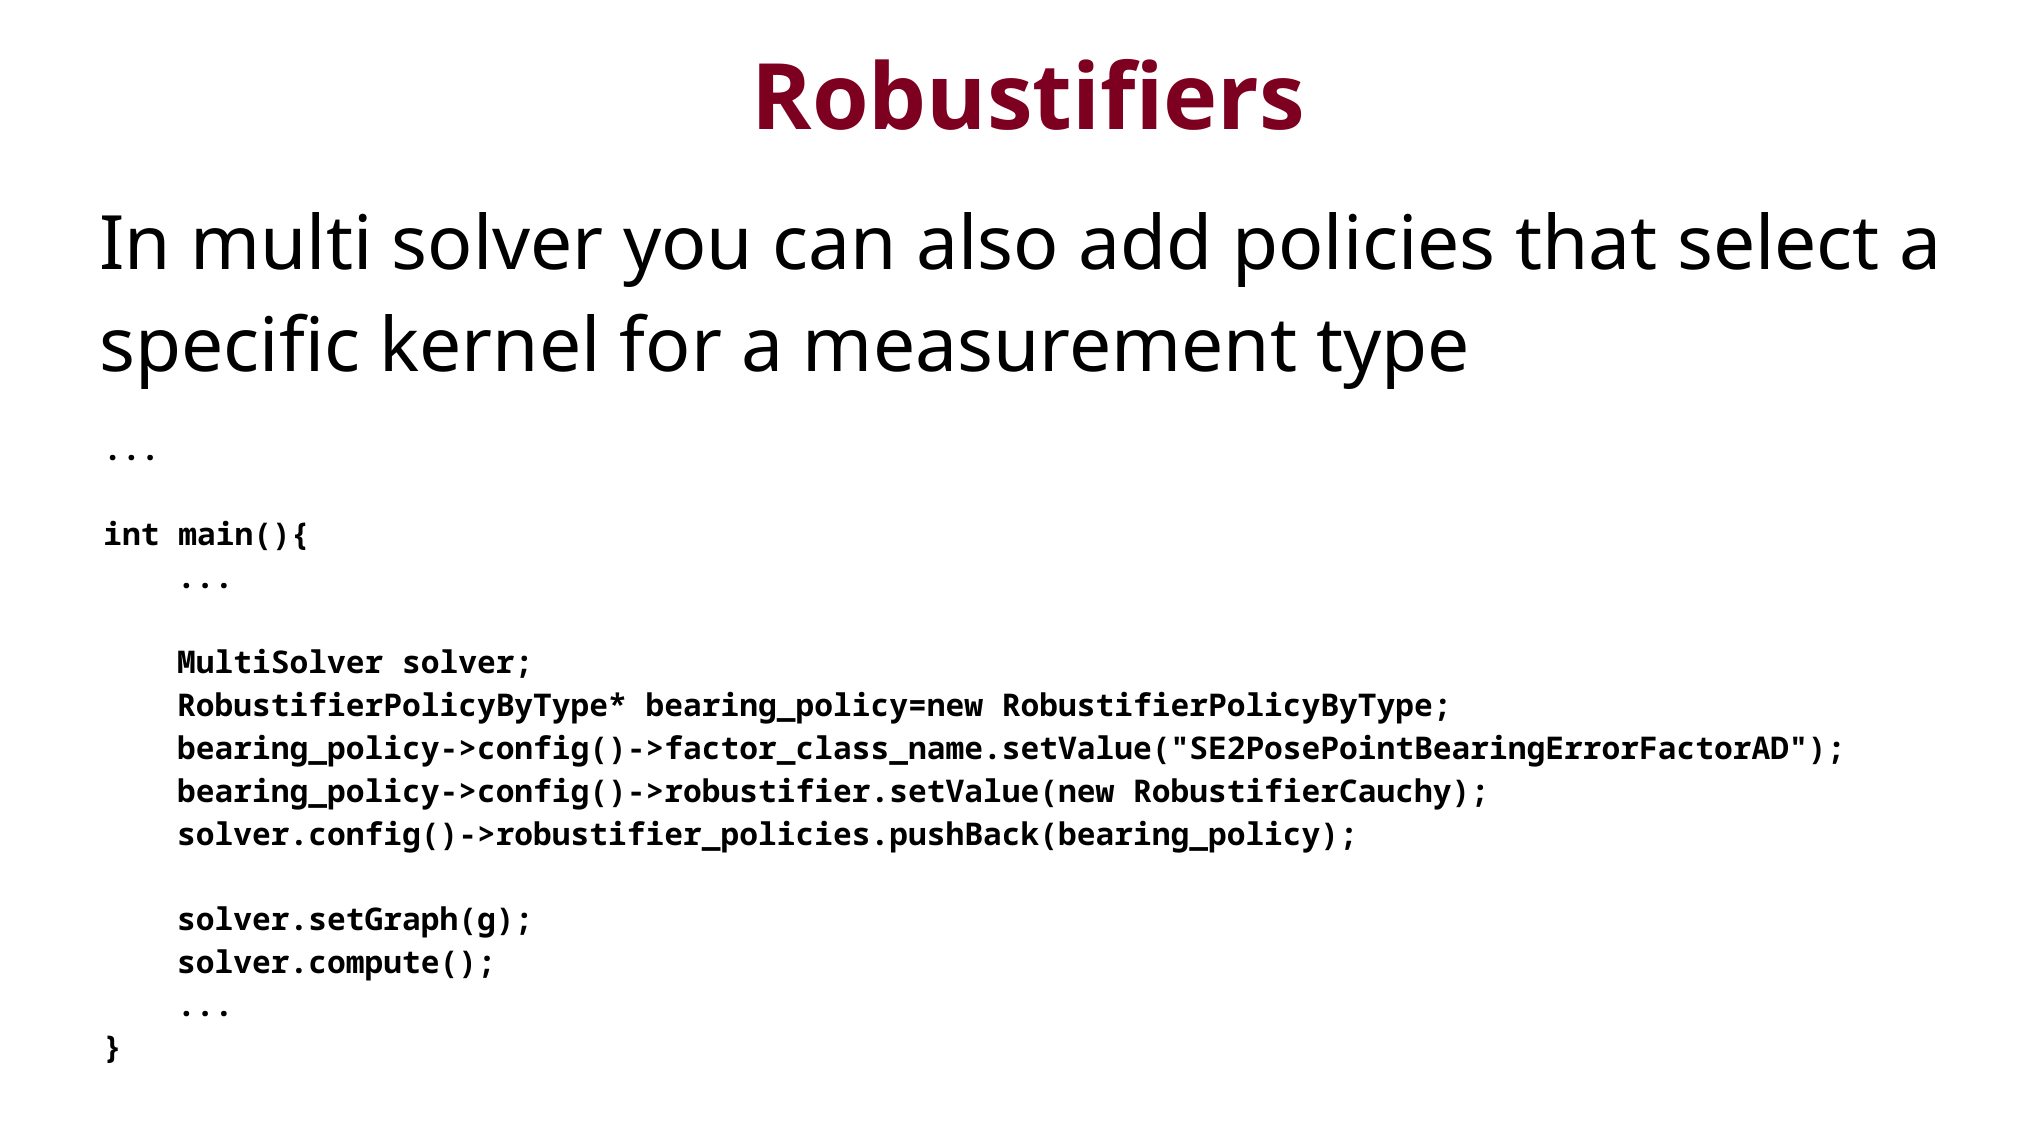

# Robustifiers
In multi solver you can also add policies that select a specific kernel for a measurement type
...
int main(){
	...
	MultiSolver solver;
	RobustifierPolicyByType* bearing_policy=new RobustifierPolicyByType;
 	bearing_policy->config()->factor_class_name.setValue("SE2PosePointBearingErrorFactorAD");
	bearing_policy->config()->robustifier.setValue(new RobustifierCauchy);
 	solver.config()->robustifier_policies.pushBack(bearing_policy);
	solver.setGraph(g);
	solver.compute();
	...
}